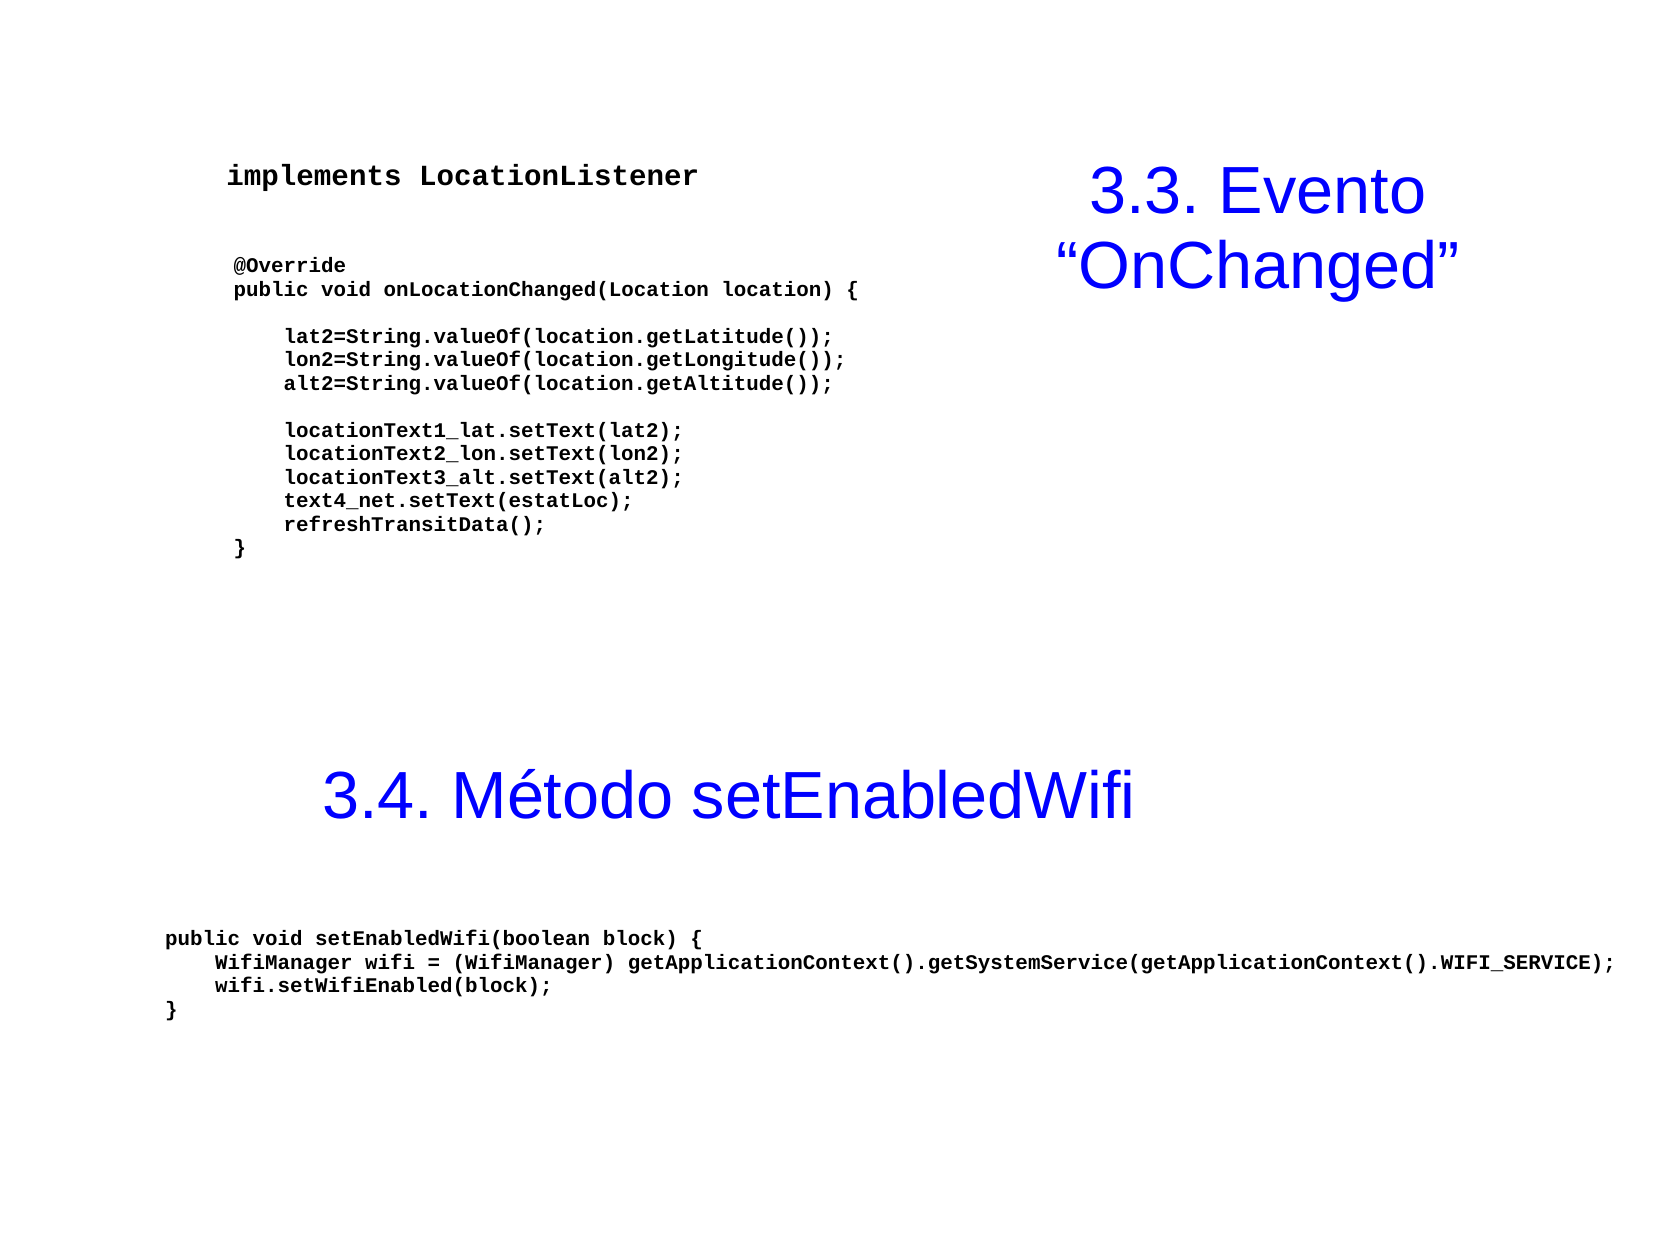

# 3.3. Evento “OnChanged”
implements LocationListener
@Override
public void onLocationChanged(Location location) {
 lat2=String.valueOf(location.getLatitude());
 lon2=String.valueOf(location.getLongitude());
 alt2=String.valueOf(location.getAltitude());
 locationText1_lat.setText(lat2);
 locationText2_lon.setText(lon2);
 locationText3_alt.setText(alt2);
 text4_net.setText(estatLoc);
 refreshTransitData();
}
3.4. Método setEnabledWifi
public void setEnabledWifi(boolean block) {
 WifiManager wifi = (WifiManager) getApplicationContext().getSystemService(getApplicationContext().WIFI_SERVICE);
 wifi.setWifiEnabled(block);
}